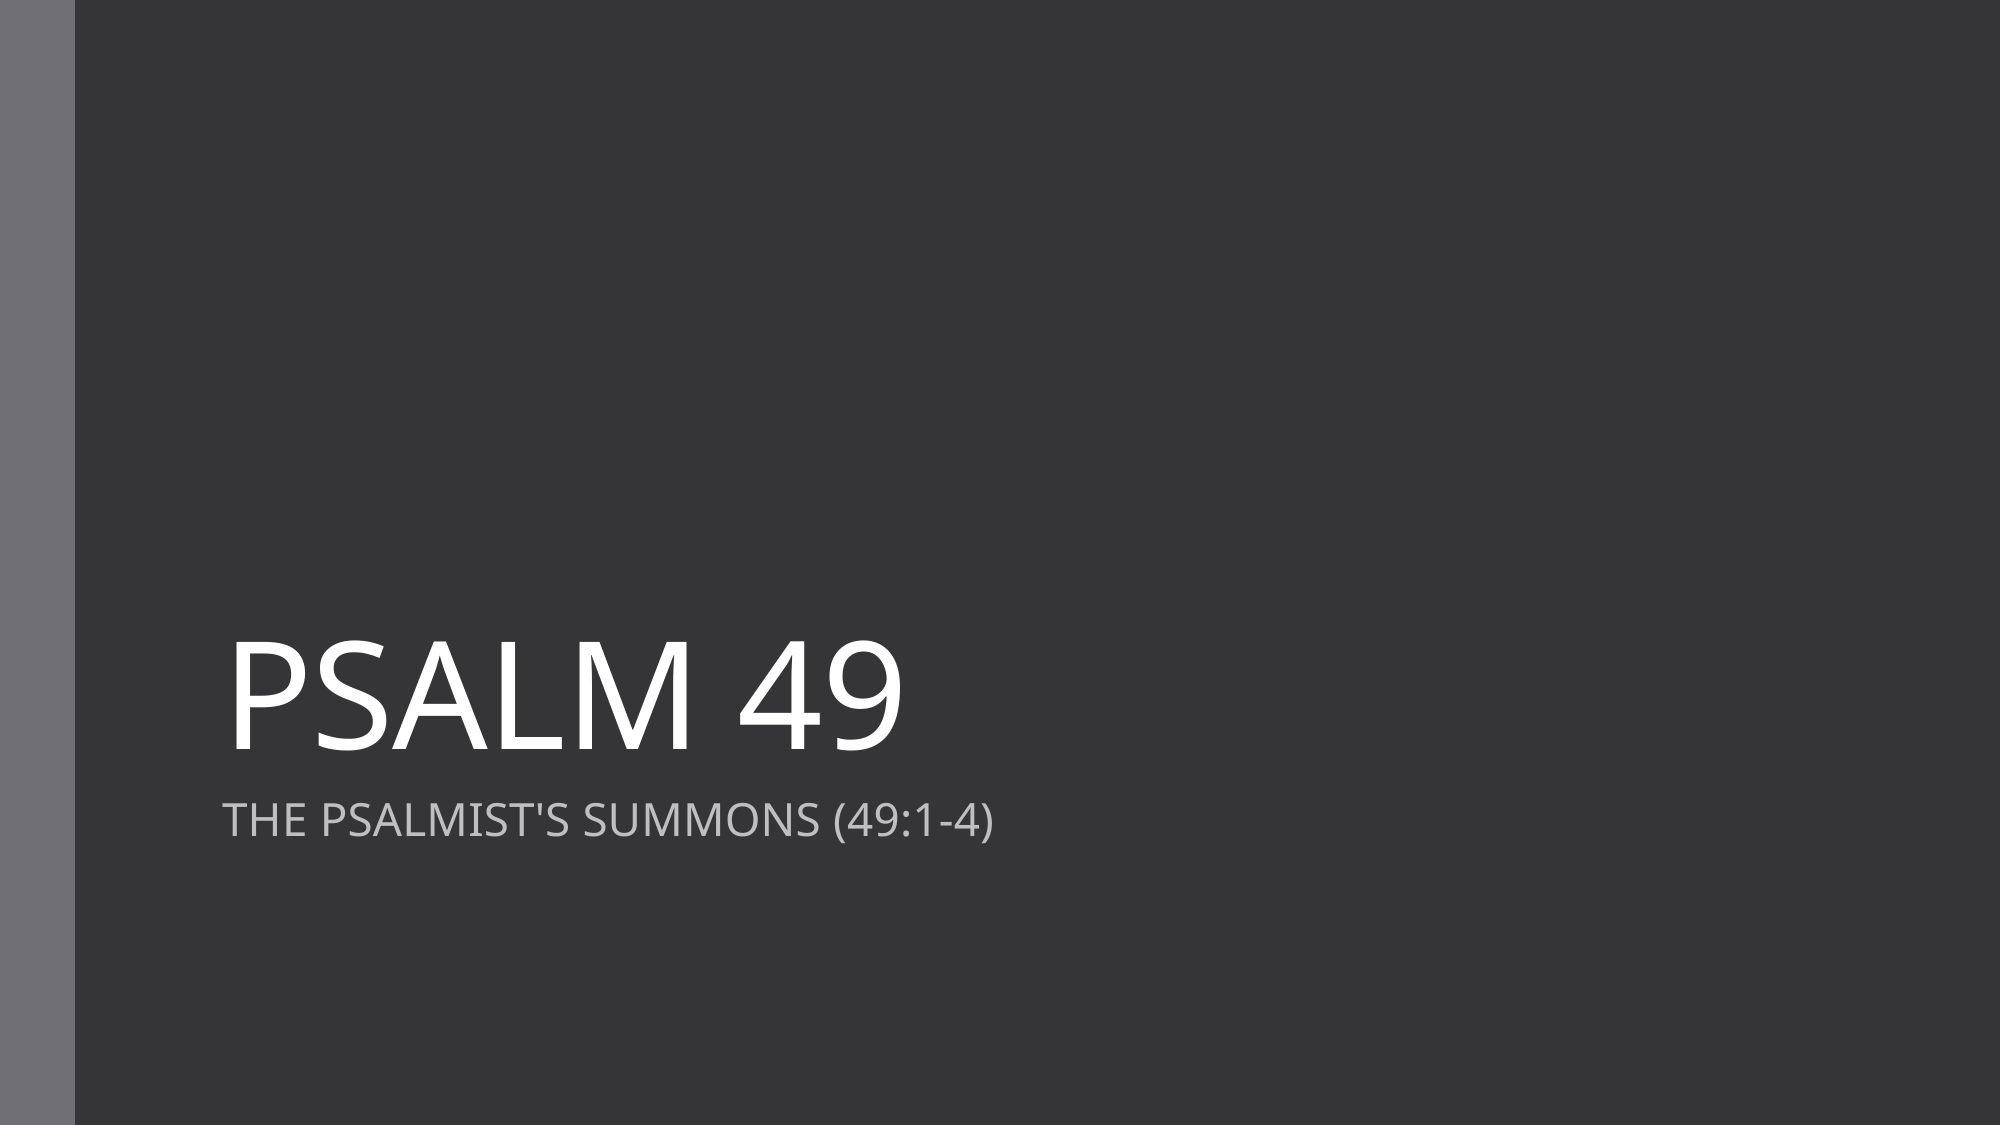

# PSALM 49
THE PSALMIST'S SUMMONS (49:1-4)